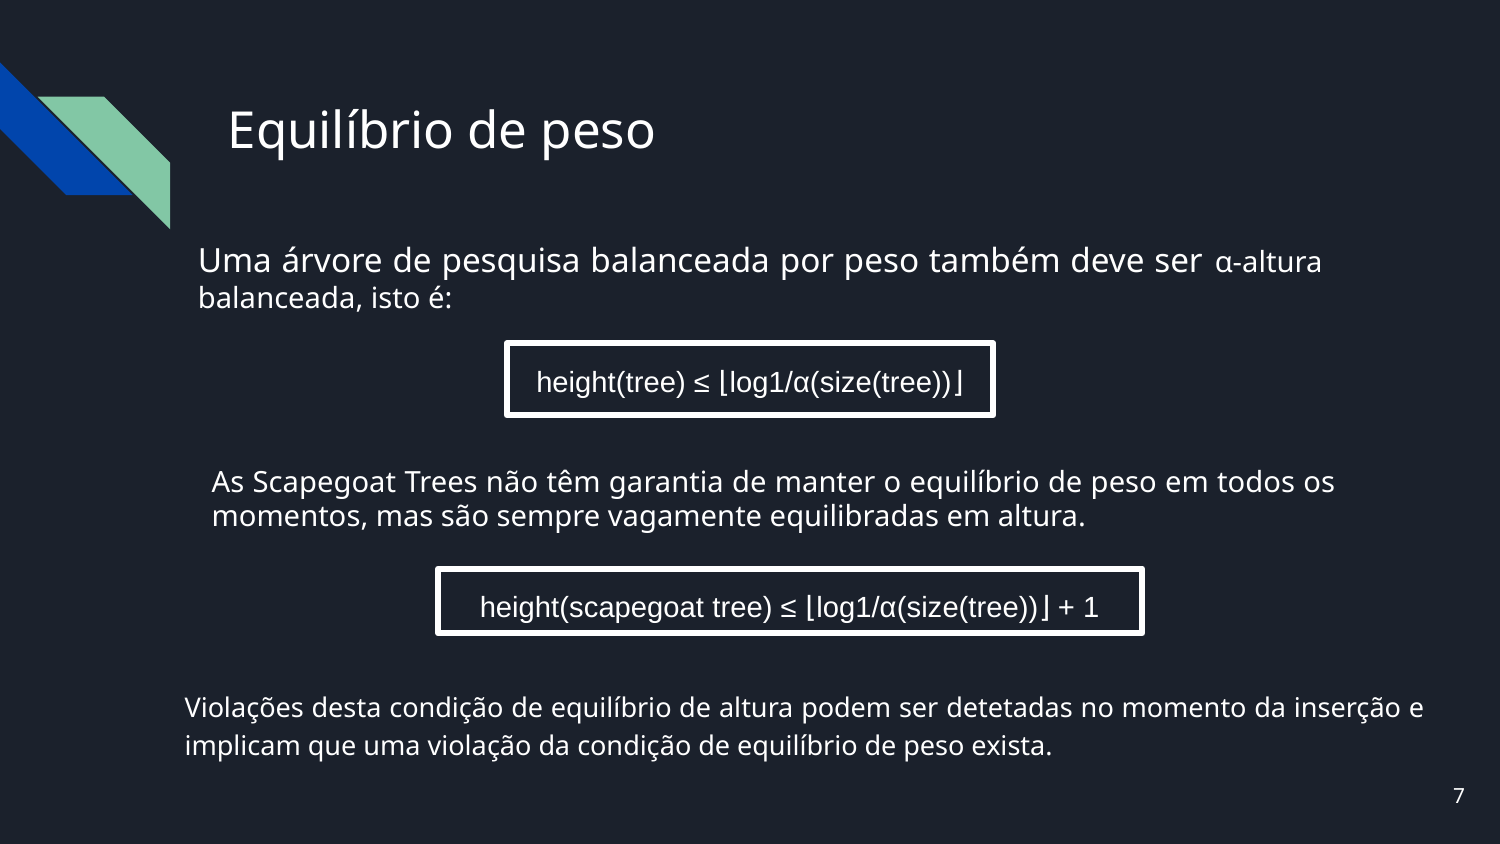

# Equilíbrio de peso
Uma árvore de pesquisa balanceada por peso também deve ser α-altura balanceada, isto é:
height(tree) ≤ ⌊log1/α(size(tree))⌋
As Scapegoat Trees não têm garantia de manter o equilíbrio de peso em todos os momentos, mas são sempre vagamente equilibradas em altura.
height(scapegoat tree) ≤ ⌊log1/α(size(tree))⌋ + 1
Violações desta condição de equilíbrio de altura podem ser detetadas no momento da inserção e implicam que uma violação da condição de equilíbrio de peso exista.